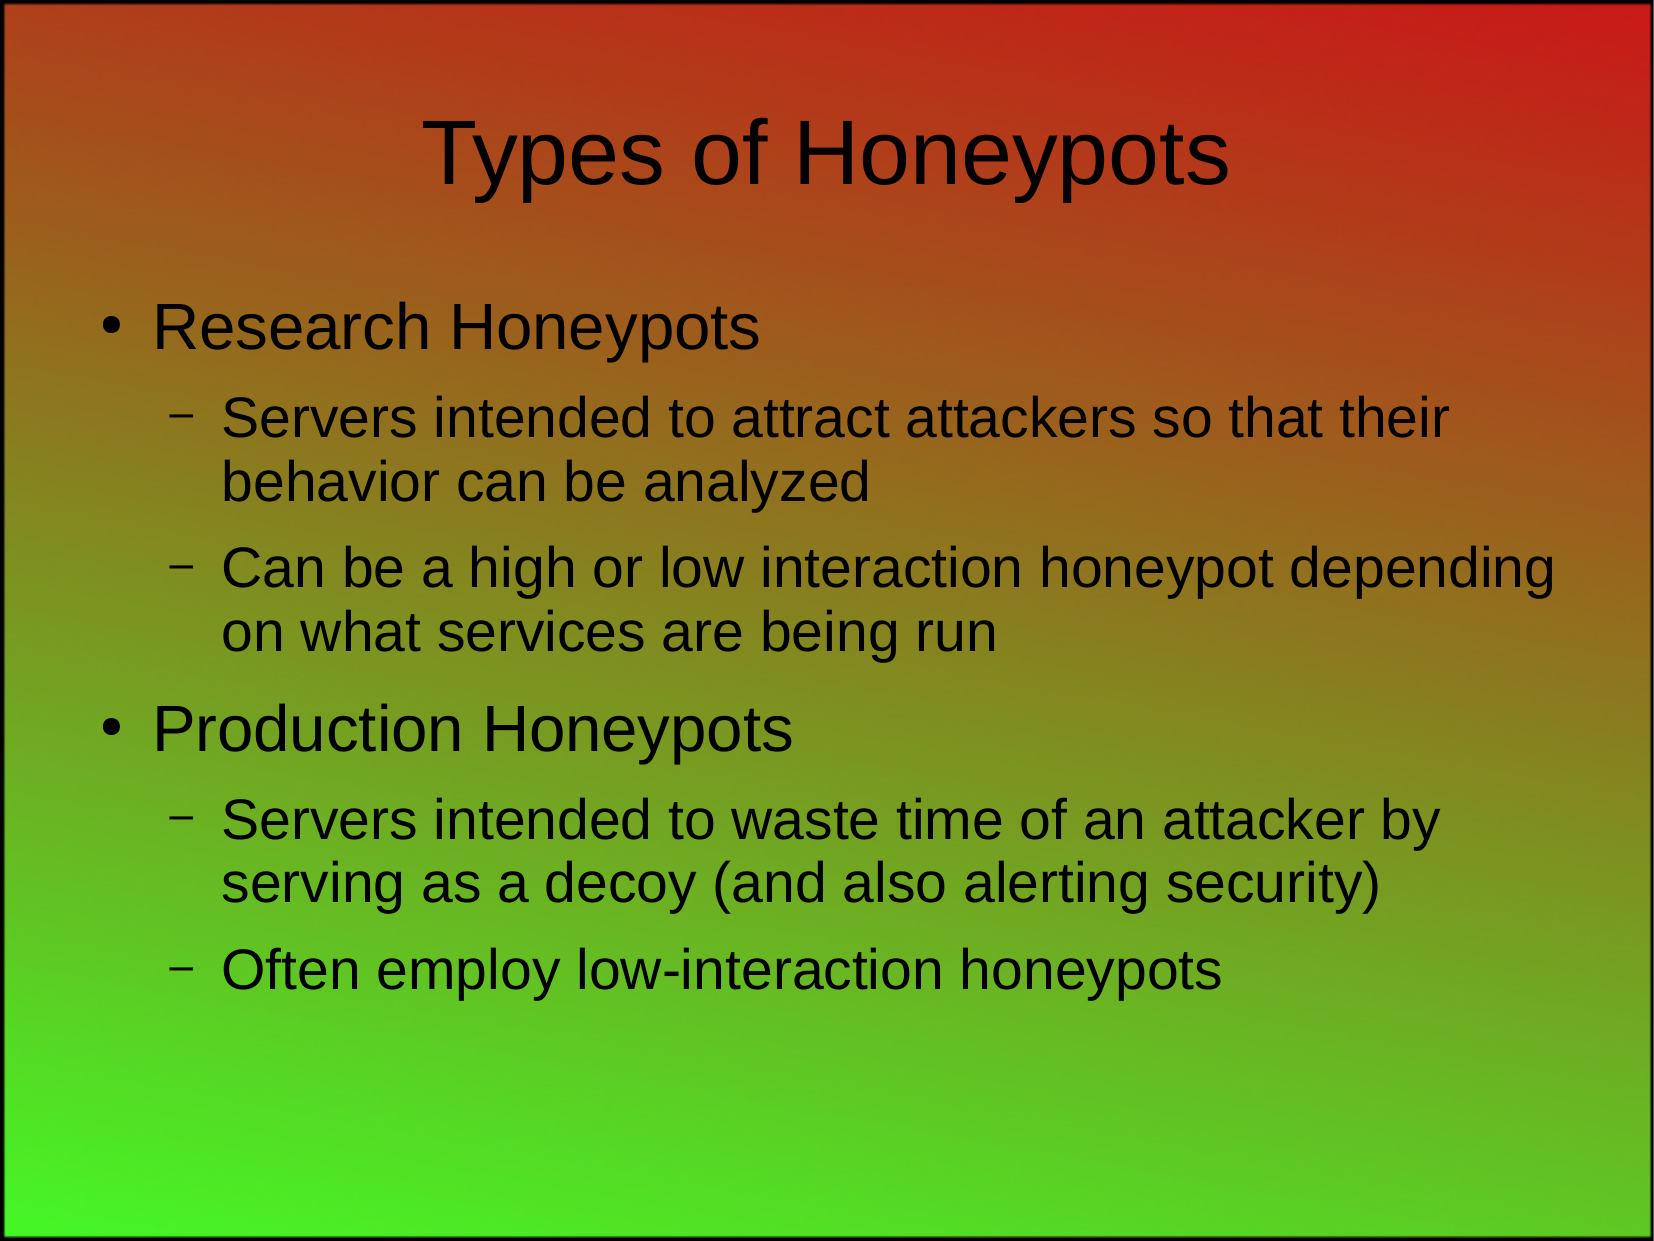

# Types of Honeypots
Research Honeypots
Servers intended to attract attackers so that their behavior can be analyzed
Can be a high or low interaction honeypot depending on what services are being run
Production Honeypots
Servers intended to waste time of an attacker by serving as a decoy (and also alerting security)
Often employ low-interaction honeypots